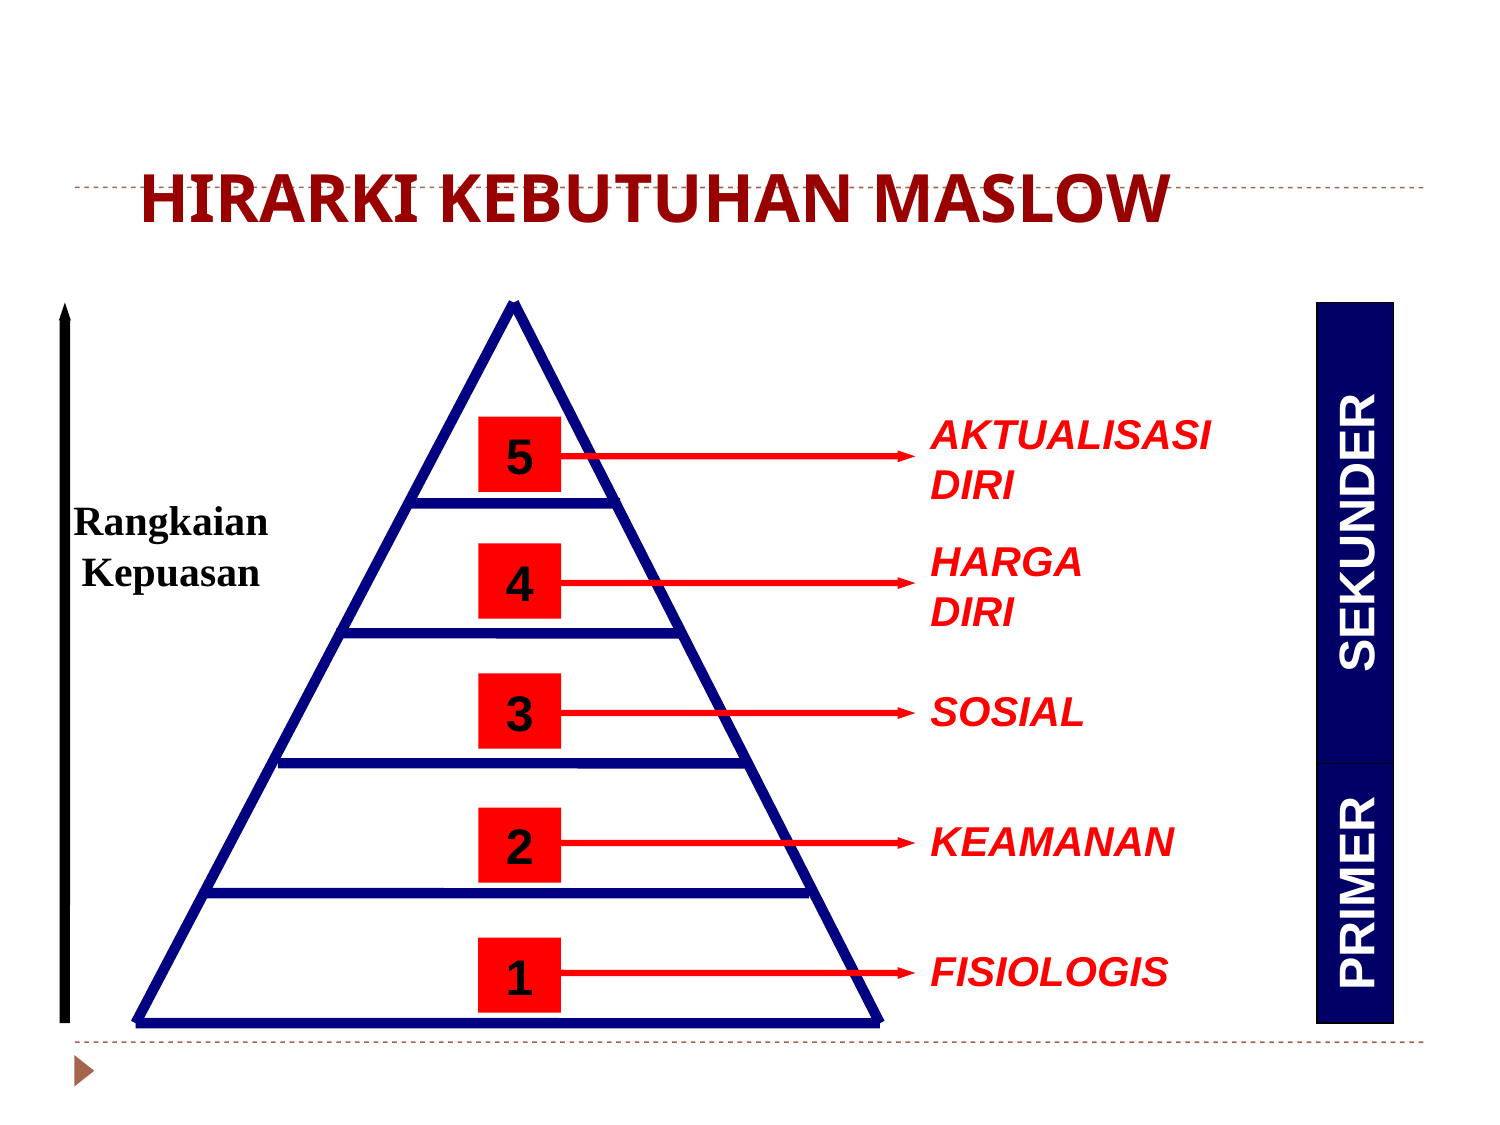

# HIRARKI KEBUTUHAN MASLOW
AKTUALISASI DIRI
5
Rangkaian Kepuasan
SEKUNDER
HARGA DIRI
4
3
SOSIAL
2
KEAMANAN
PRIMER
1
FISIOLOGIS